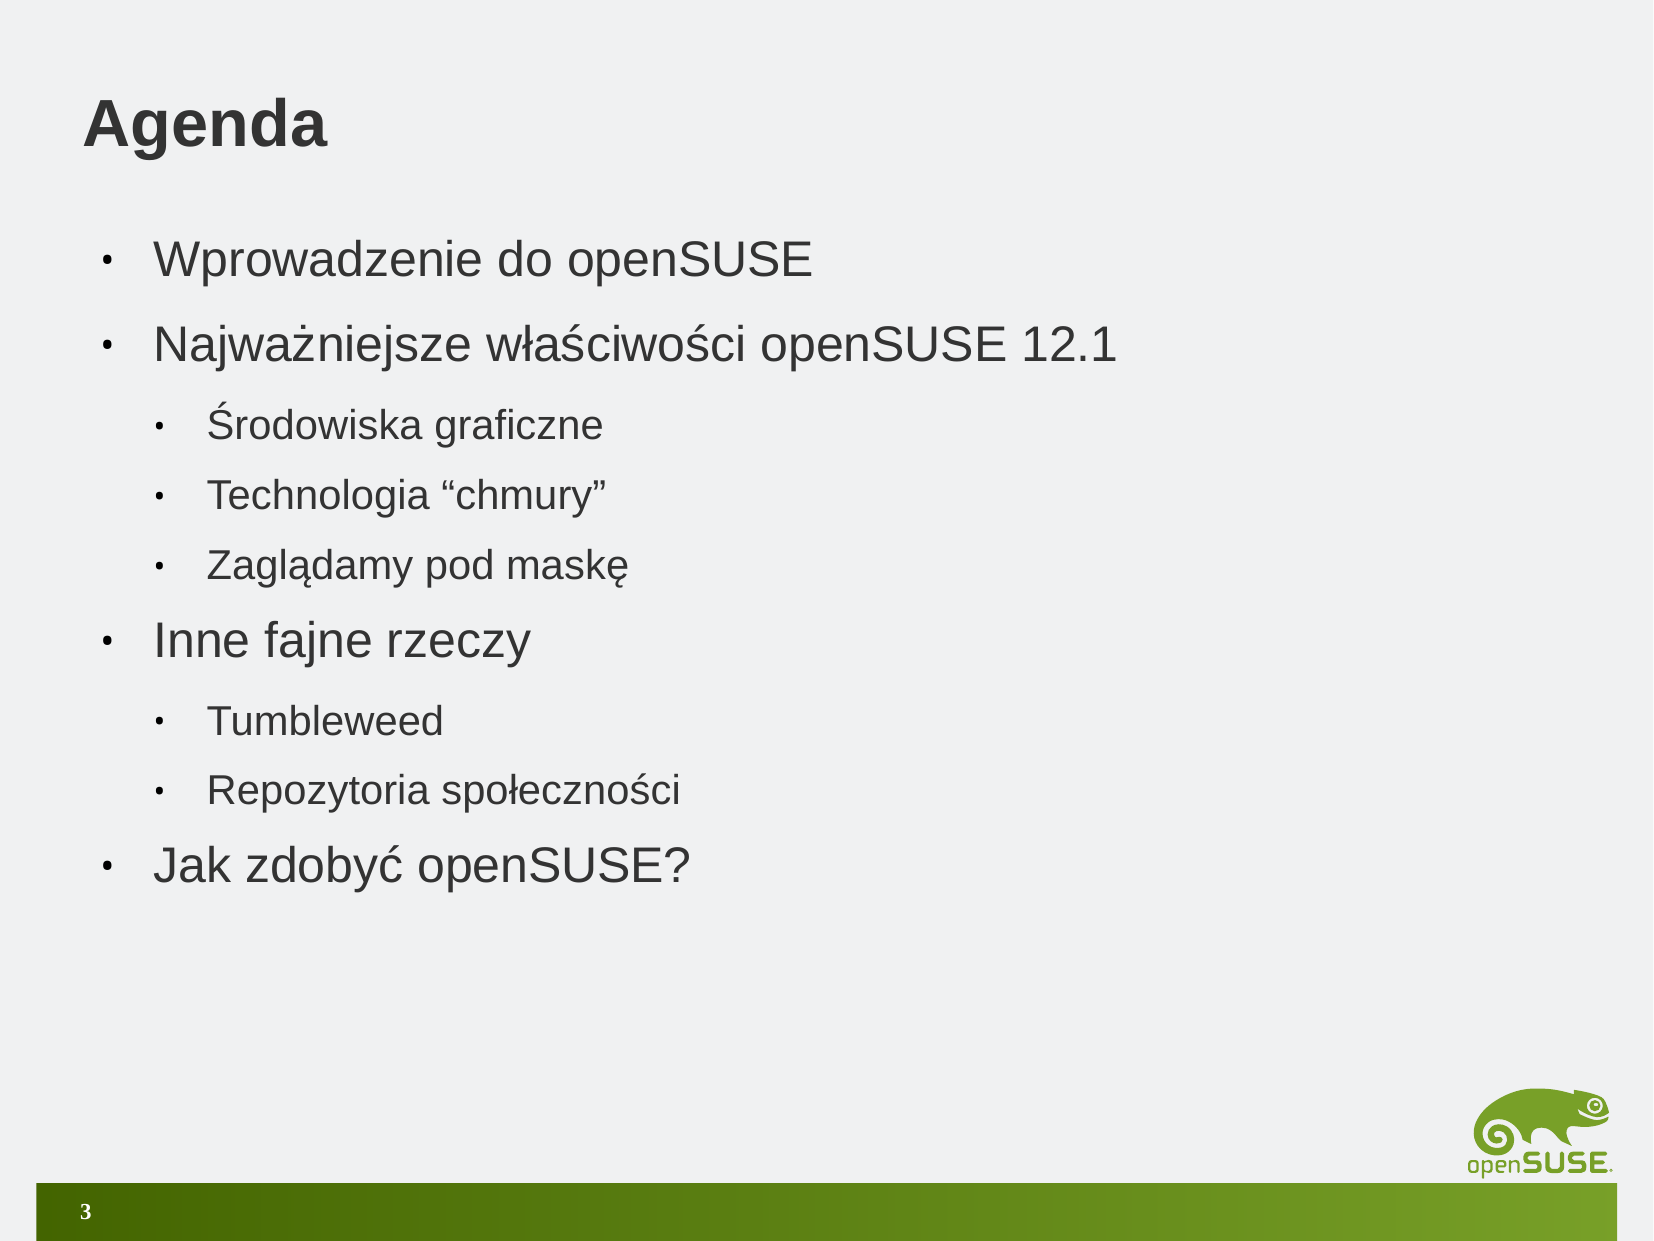

# Agenda
Wprowadzenie do openSUSE
Najważniejsze właściwości openSUSE 12.1
Środowiska graficzne
Technologia “chmury”
Zaglądamy pod maskę
Inne fajne rzeczy
Tumbleweed
Repozytoria społeczności
Jak zdobyć openSUSE?
3